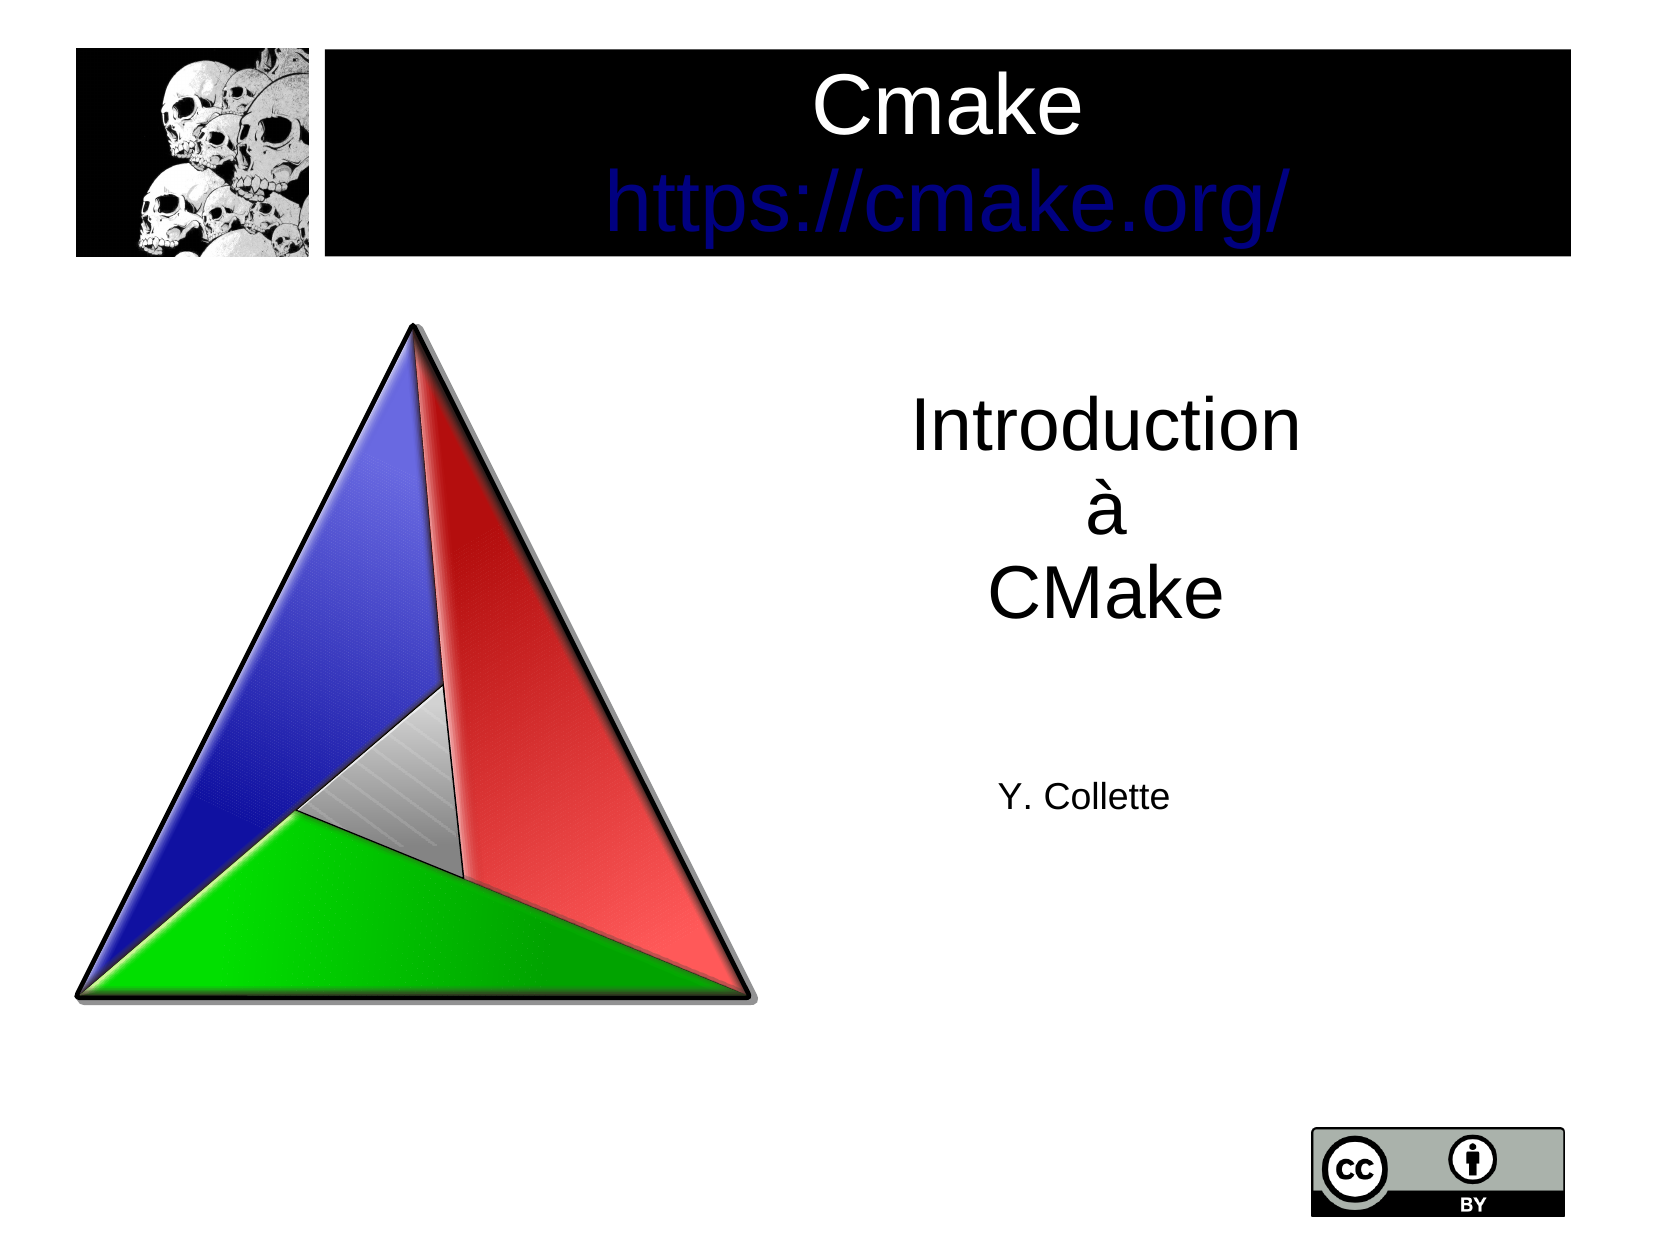

# Cmake https://cmake.org/
Introduction
à
CMake
Y. Collette